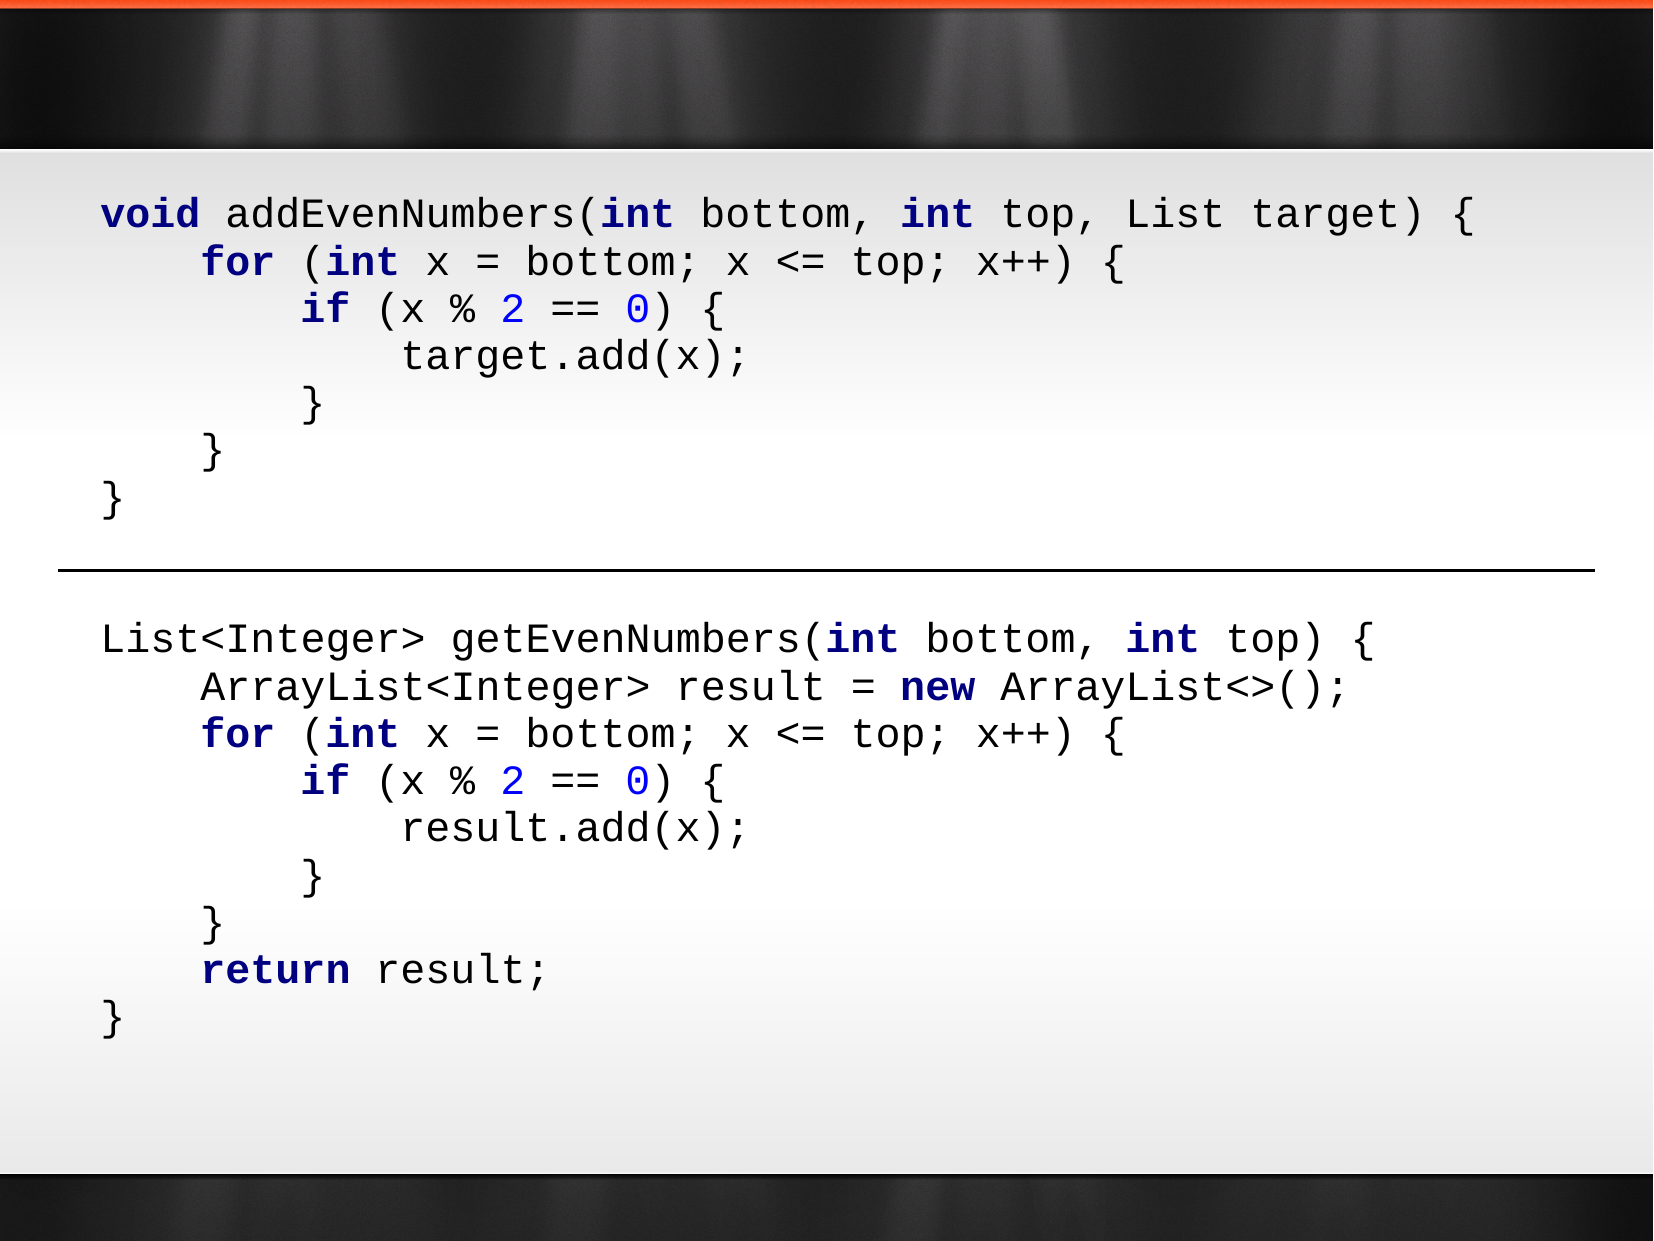

# void addEvenNumbers(int bottom, int top, List target) {
 for (int x = bottom; x <= top; x++) {
 if (x % 2 == 0) {
 target.add(x);
 }
 }
}
List<Integer> getEvenNumbers(int bottom, int top) {
 ArrayList<Integer> result = new ArrayList<>();
 for (int x = bottom; x <= top; x++) {
 if (x % 2 == 0) {
 result.add(x);
 }
 }
 return result;
}